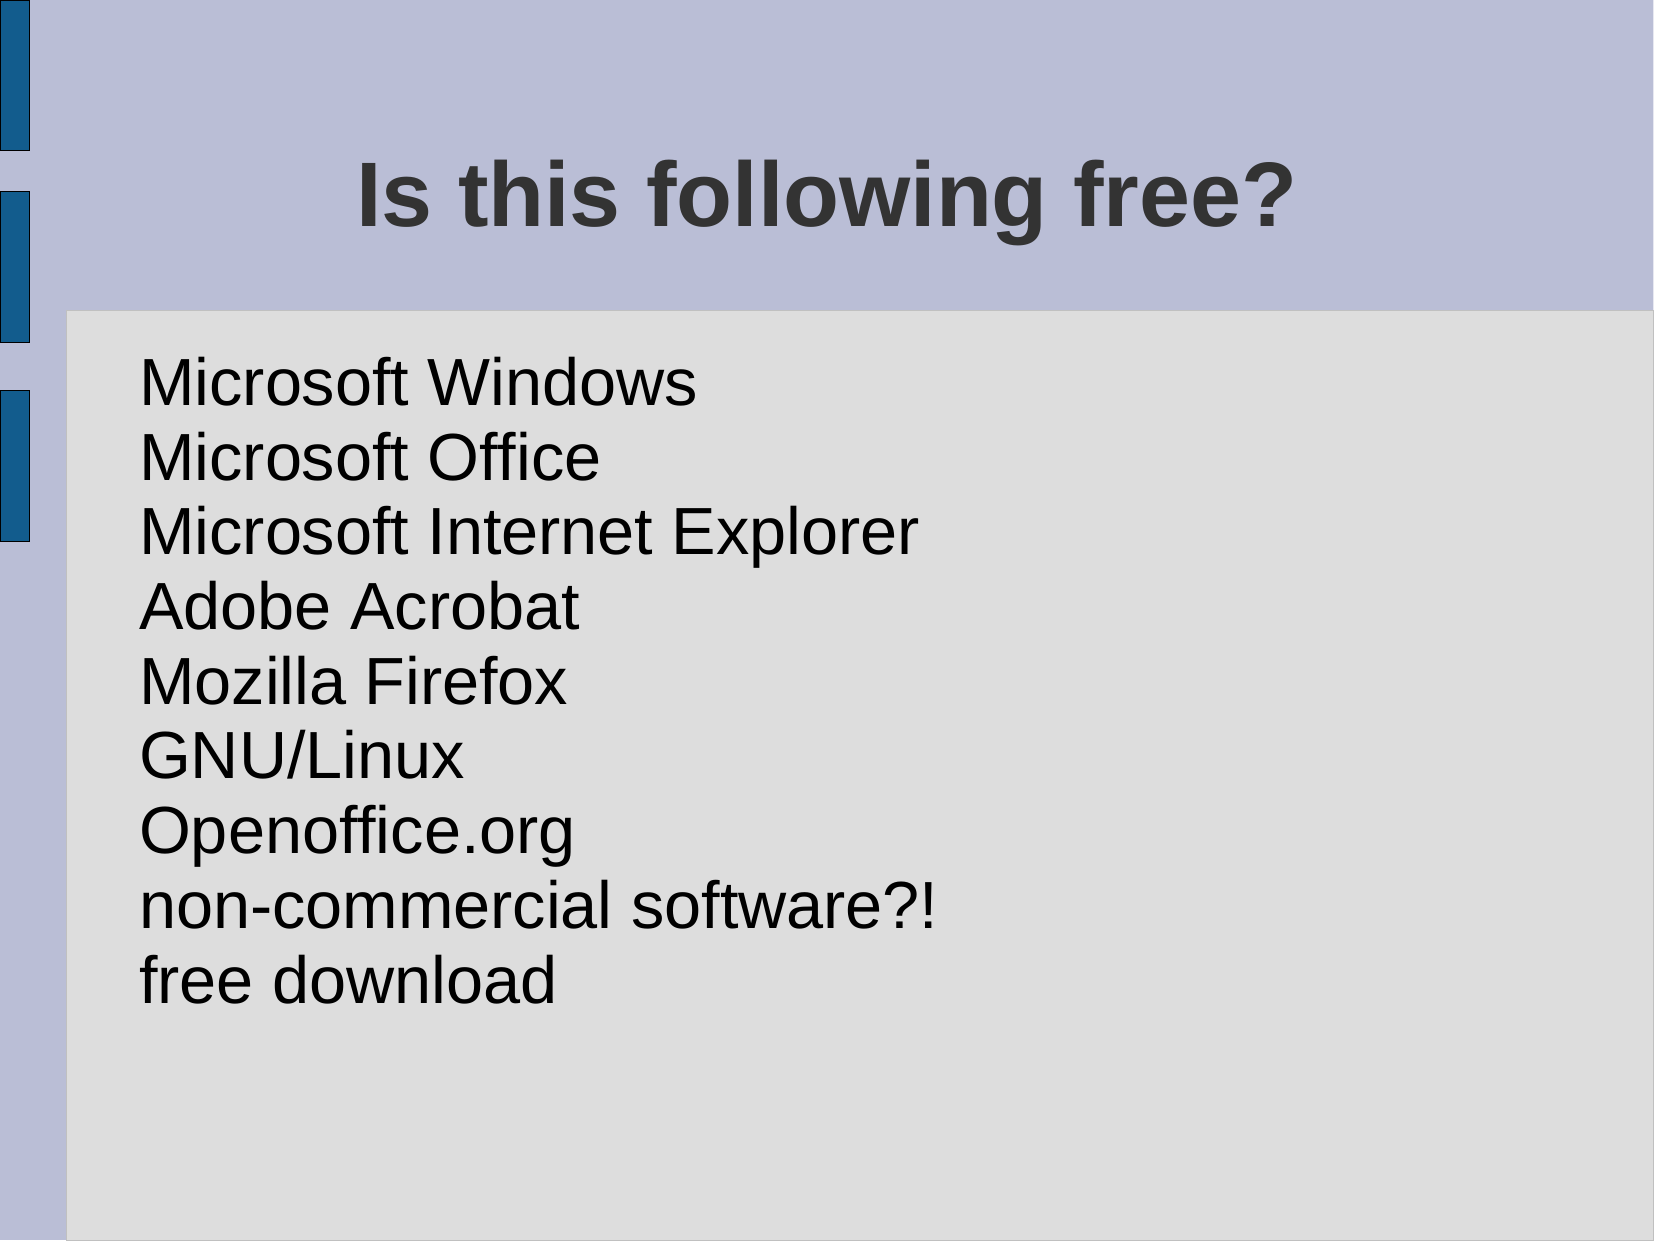

# Is this following free?
Microsoft Windows
Microsoft Office
Microsoft Internet Explorer
Adobe Acrobat
Mozilla Firefox
GNU/Linux
Openoffice.org
non-commercial software?!
free download